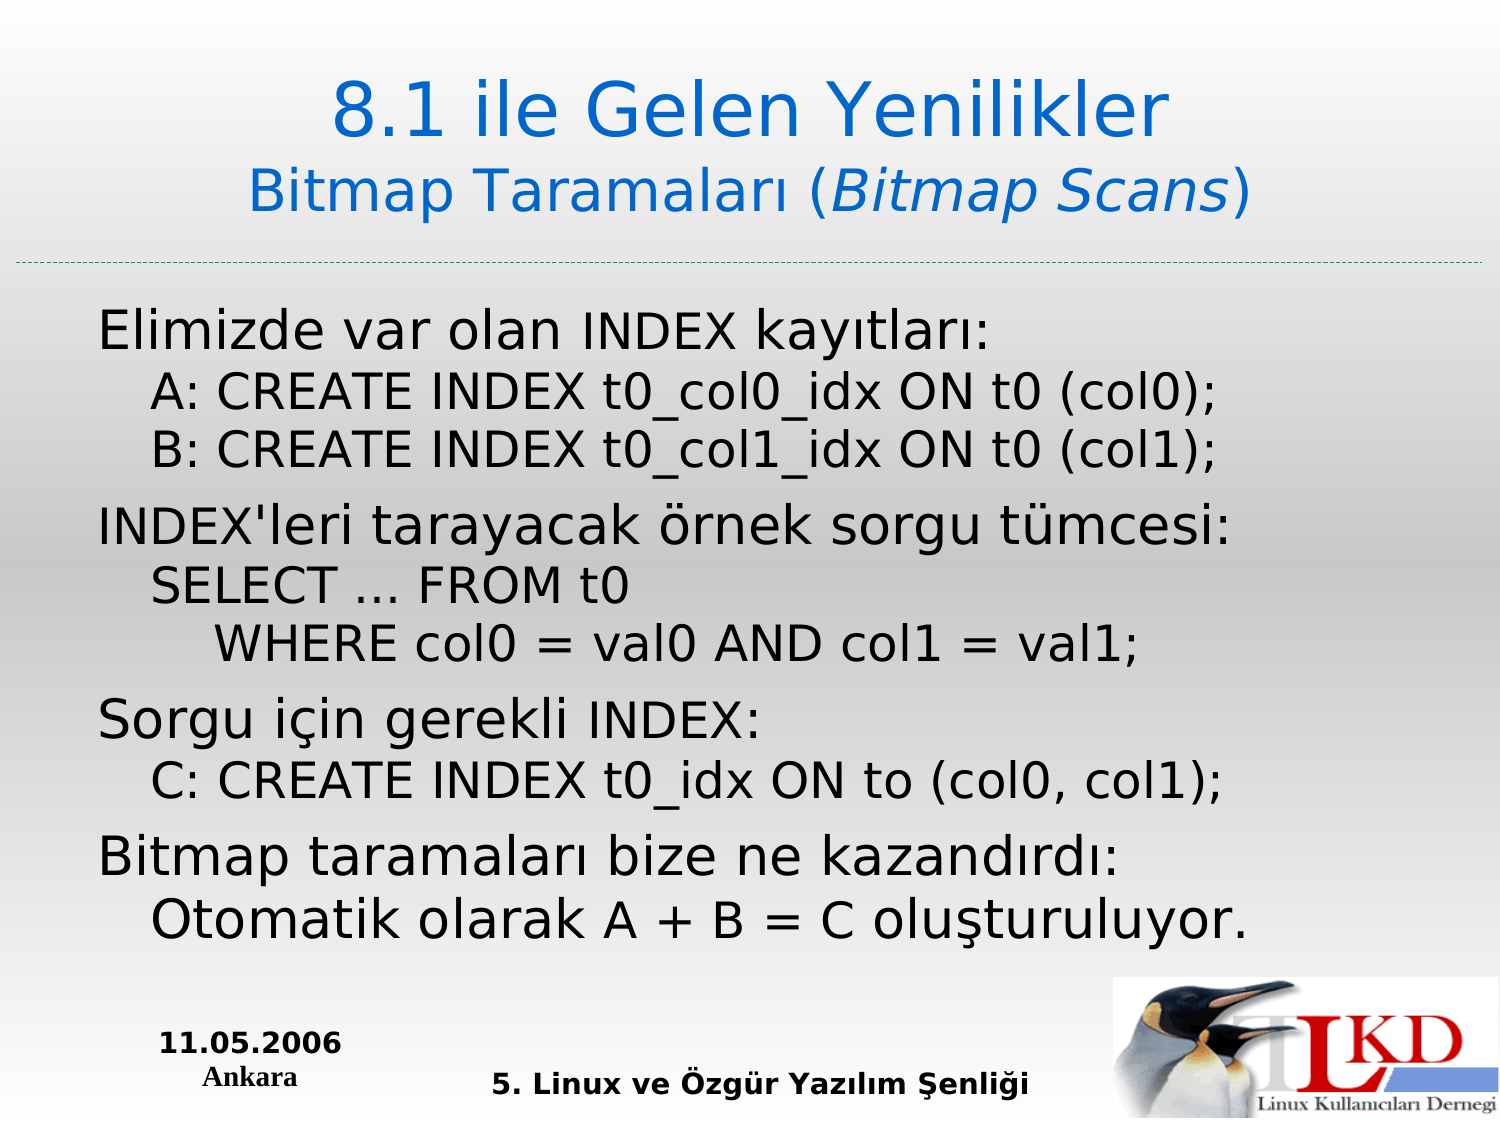

# 8.1 ile Gelen Yenilikler Bitmap Taramaları (Bitmap Scans)
Elimizde var olan INDEX kayıtları:
A: CREATE INDEX t0_col0_idx ON t0 (col0);
B: CREATE INDEX t0_col1_idx ON t0 (col1);
INDEX'leri tarayacak örnek sorgu tümcesi:
SELECT ... FROM t0
 WHERE col0 = val0 AND col1 = val1;
Sorgu için gerekli INDEX:
C: CREATE INDEX t0_idx ON to (col0, col1);
Bitmap taramaları bize ne kazandırdı:
Otomatik olarak A + B = C oluşturuluyor.